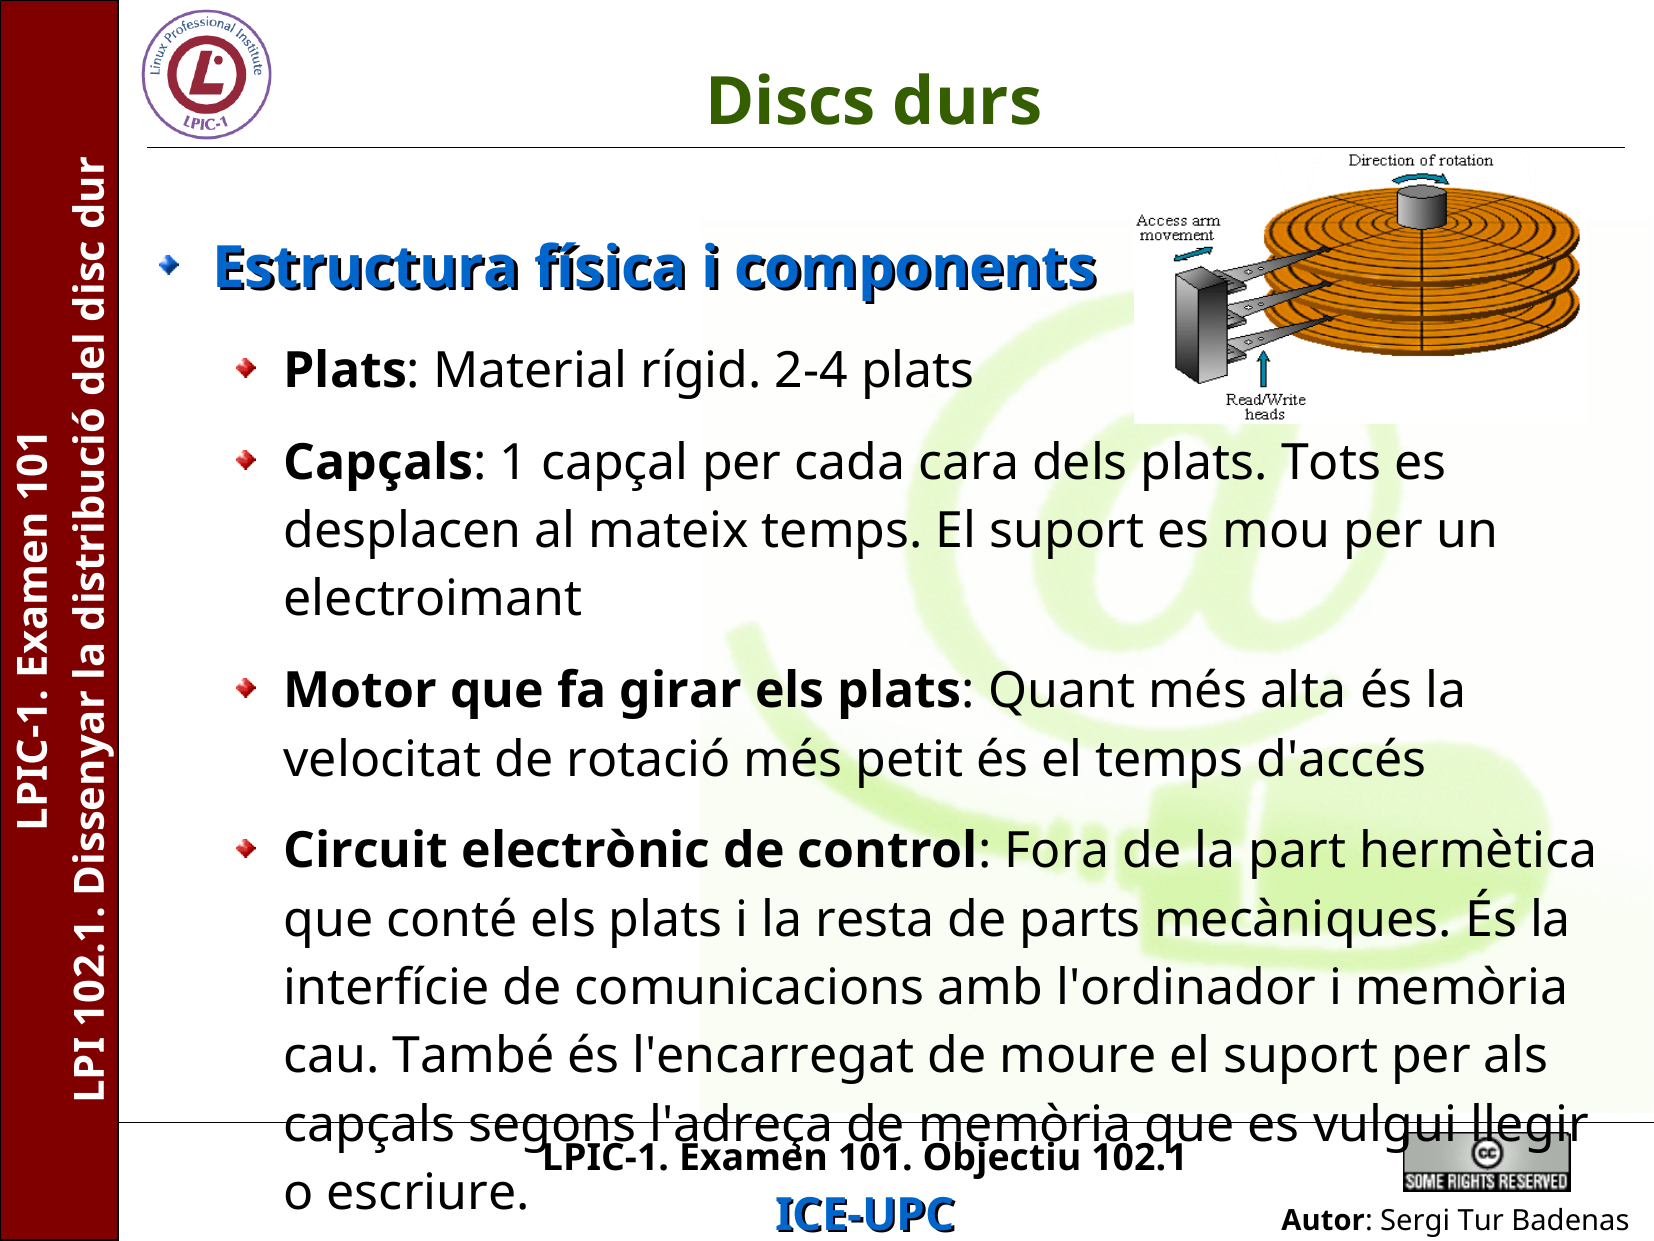

# Discs durs
Estructura física i components
Plats: Material rígid. 2-4 plats
Capçals: 1 capçal per cada cara dels plats. Tots es desplacen al mateix temps. El suport es mou per un electroimant
Motor que fa girar els plats: Quant més alta és la velocitat de rotació més petit és el temps d'accés
Circuit electrònic de control: Fora de la part hermètica que conté els plats i la resta de parts mecàniques. És la interfície de comunicacions amb l'ordinador i memòria cau. També és l'encarregat de moure el suport per als capçals segons l'adreça de memòria que es vulgui llegir o escriure.